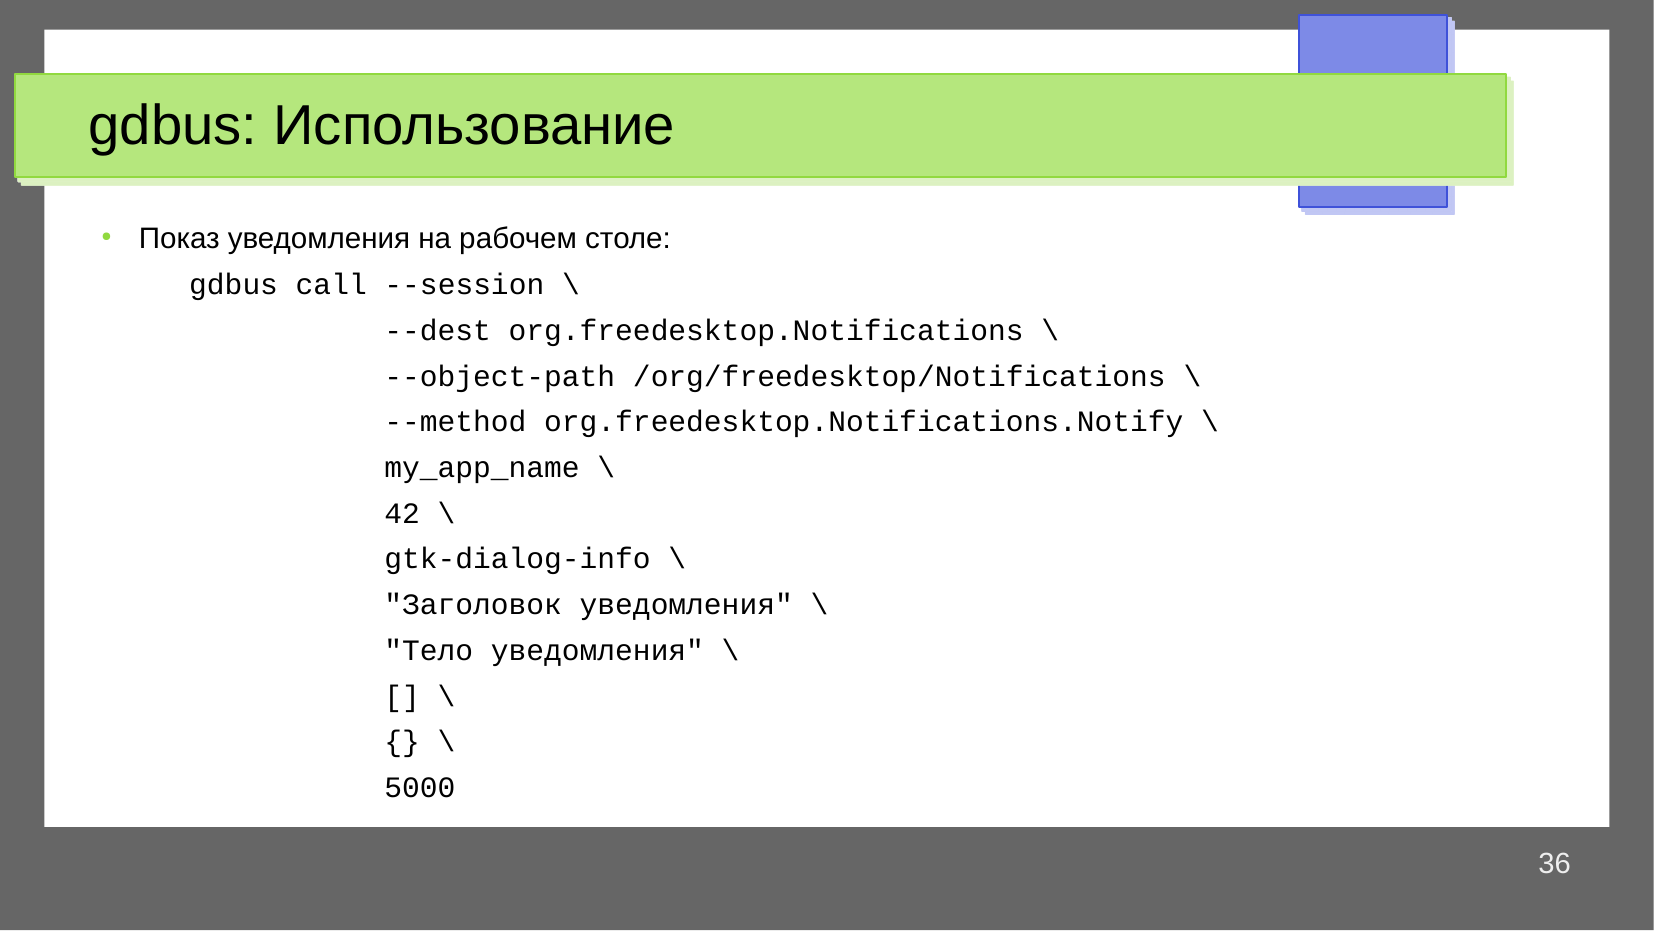

# gdbus: Использование
Показ уведомления на рабочем столе:
gdbus call --session \
 --dest org.freedesktop.Notifications \
 --object-path /org/freedesktop/Notifications \
 --method org.freedesktop.Notifications.Notify \
 my_app_name \
 42 \
 gtk-dialog-info \
 "Заголовок уведомления" \
 "Тело уведомления" \
 [] \
 {} \
 5000
36